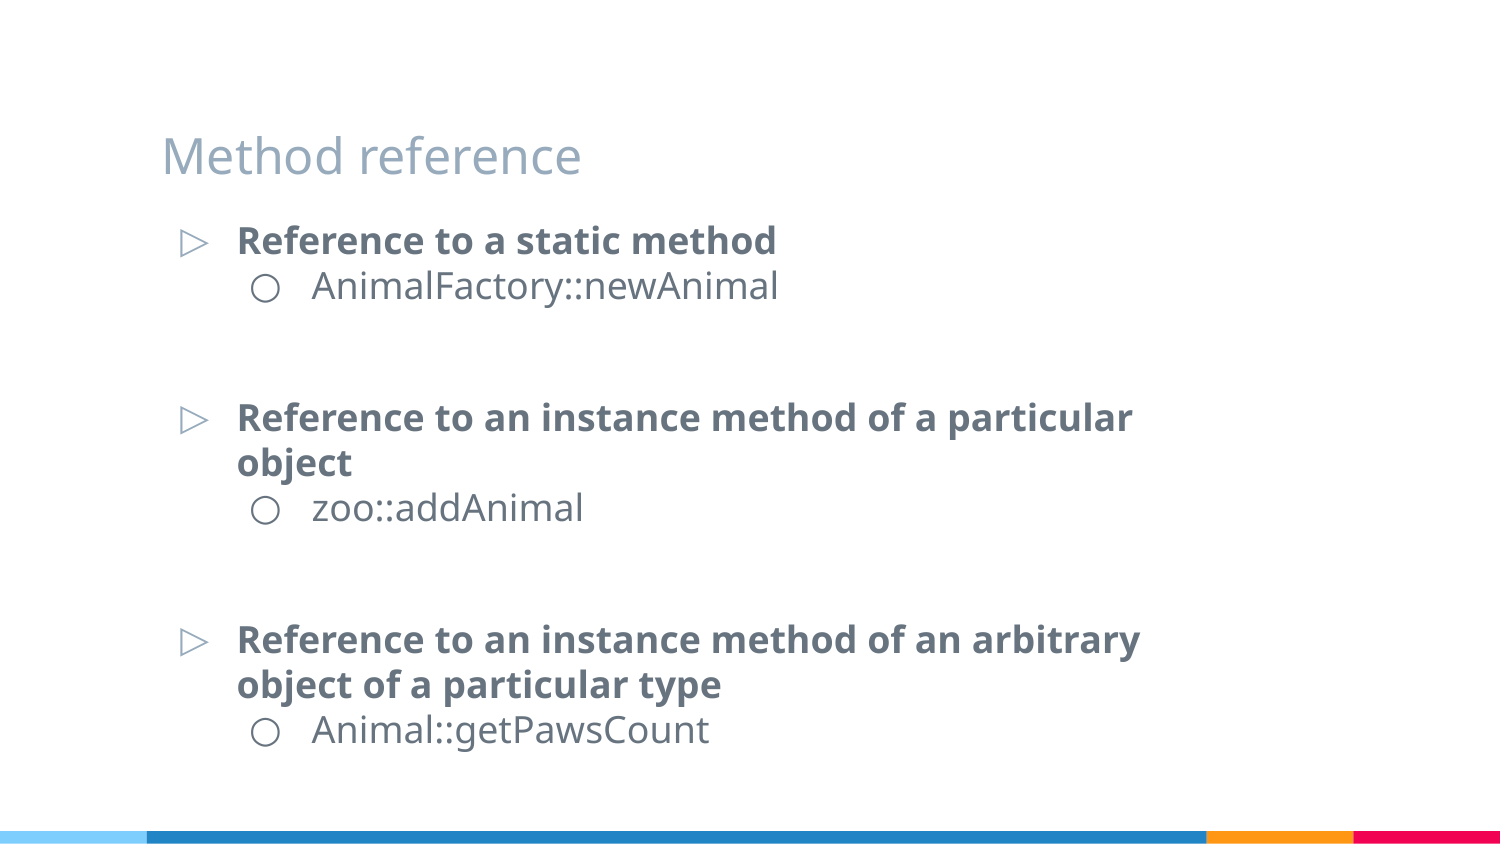

# Method reference
Reference to a static method
AnimalFactory::newAnimal
Reference to an instance method of a particular object
zoo::addAnimal
Reference to an instance method of an arbitrary object of a particular type
Animal::getPawsCount
Reference to a constructor
Animal::new